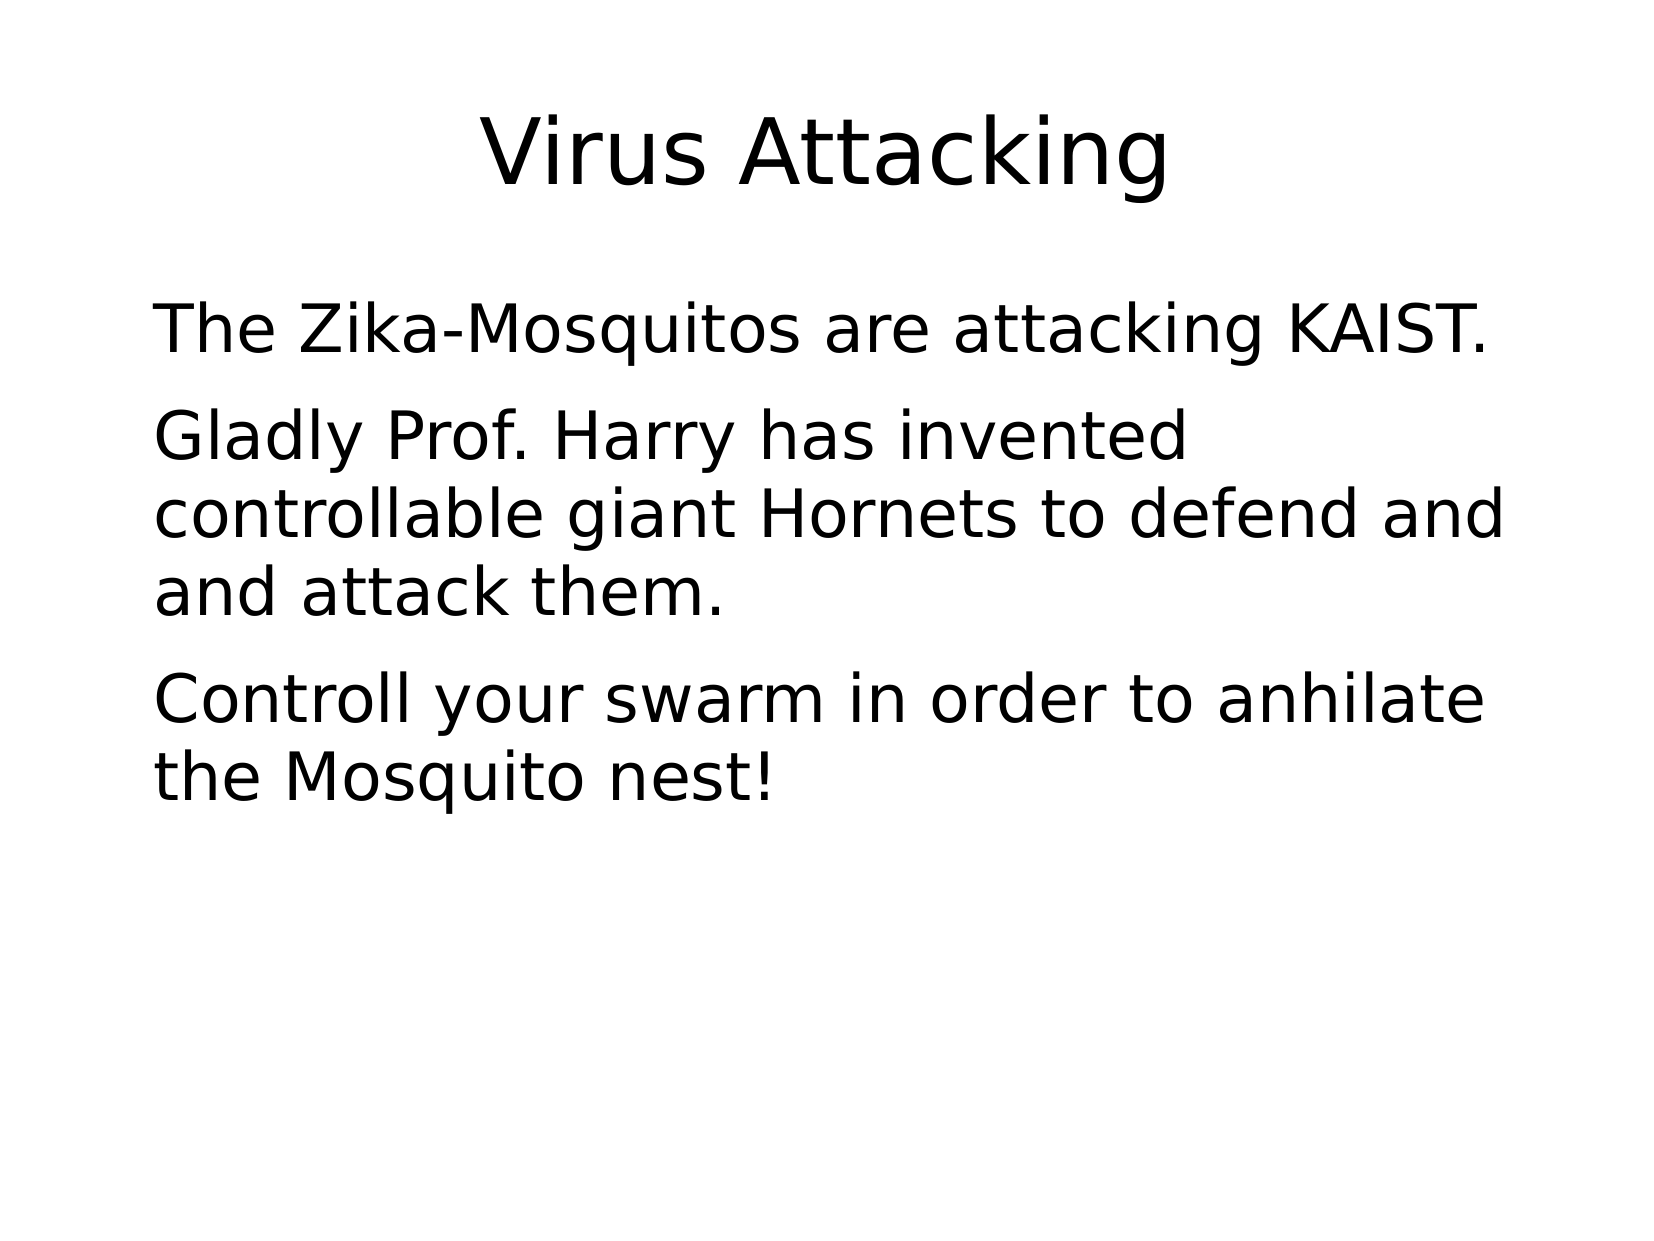

# Virus Attacking
The Zika-Mosquitos are attacking KAIST.
Gladly Prof. Harry has invented controllable giant Hornets to defend and and attack them.
Controll your swarm in order to anhilate the Mosquito nest!